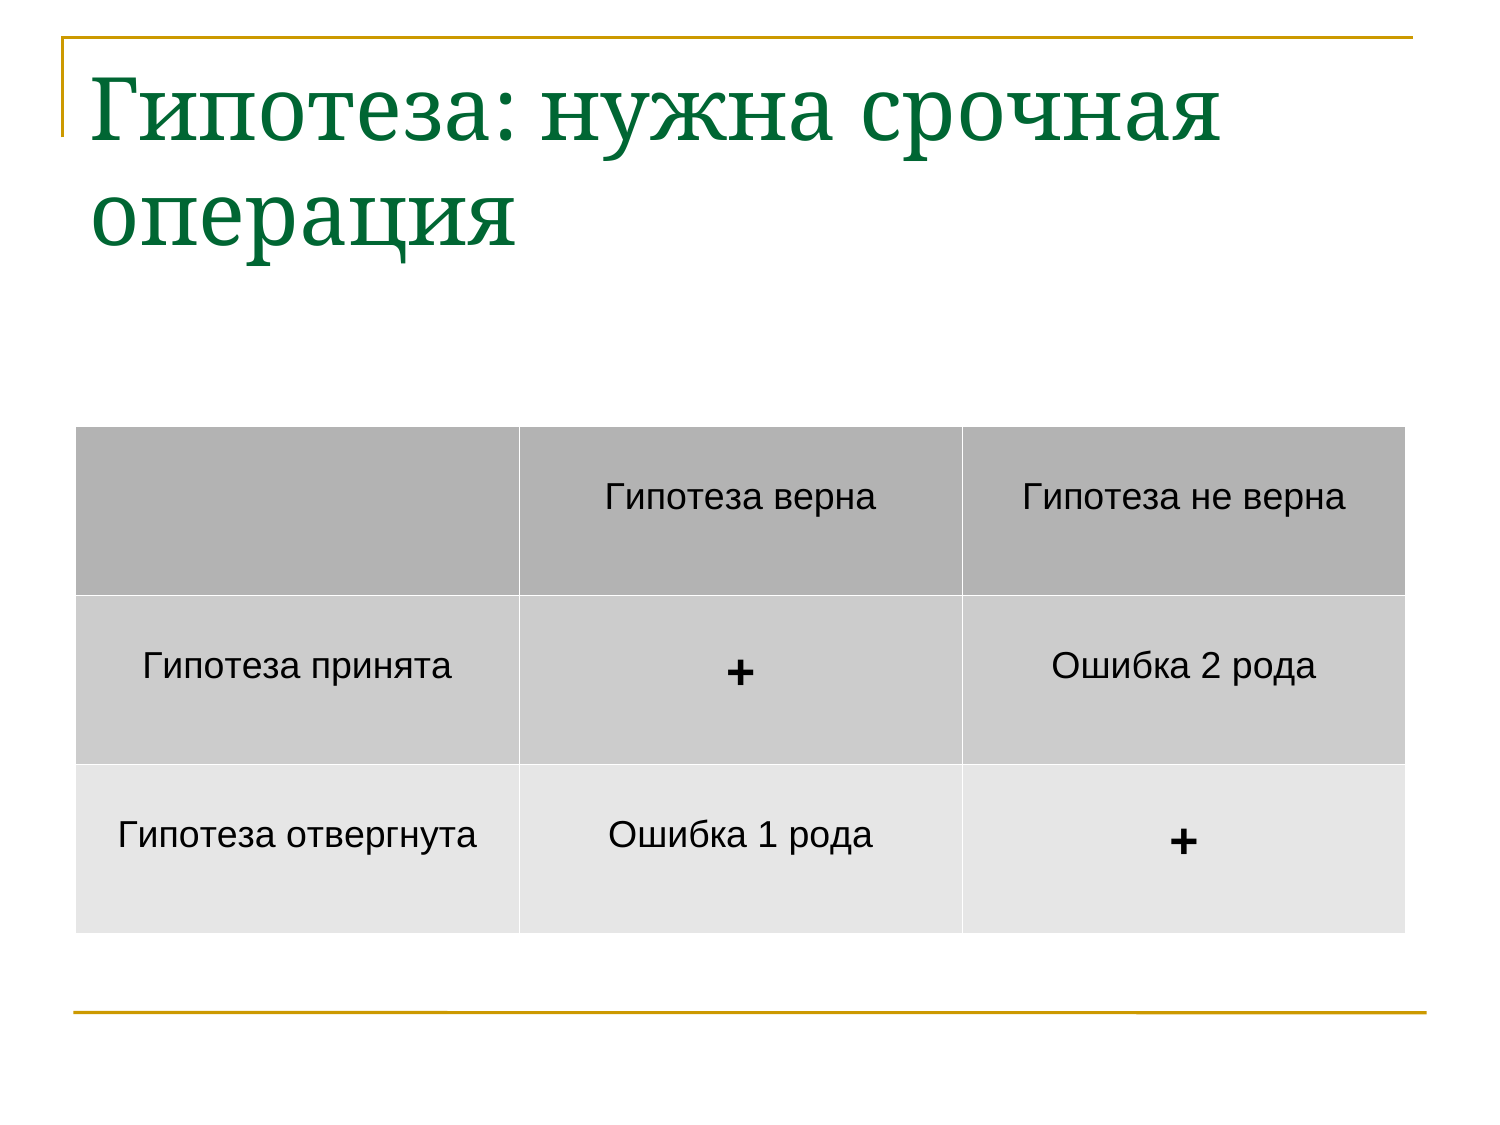

# Гипотеза: нужна срочная операция
| | Гипотеза верна | Гипотеза не верна |
| --- | --- | --- |
| Гипотеза принята | + | Ошибка 2 рода |
| Гипотеза отвергнута | Ошибка 1 рода | + |